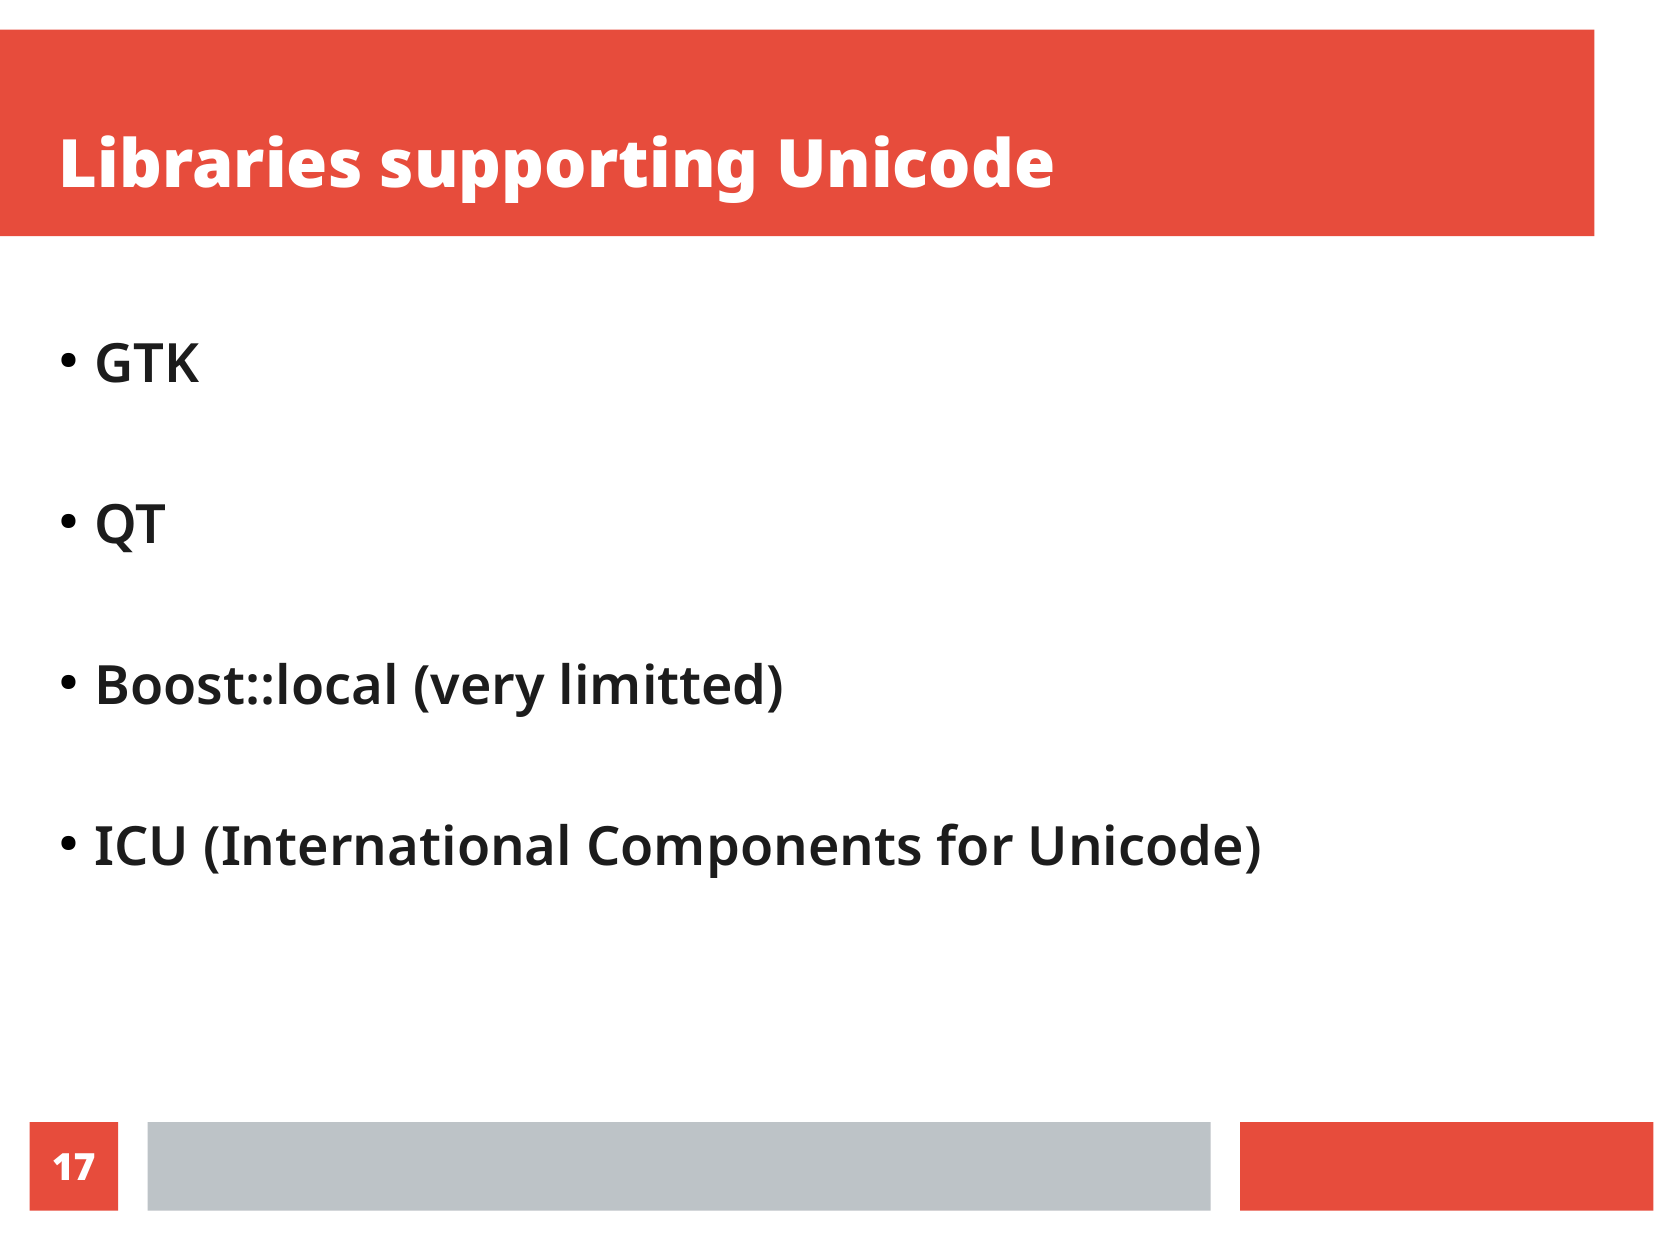

# Libraries supporting Unicode
GTK
QT
Boost::local (very limitted)
ICU (International Components for Unicode)
17